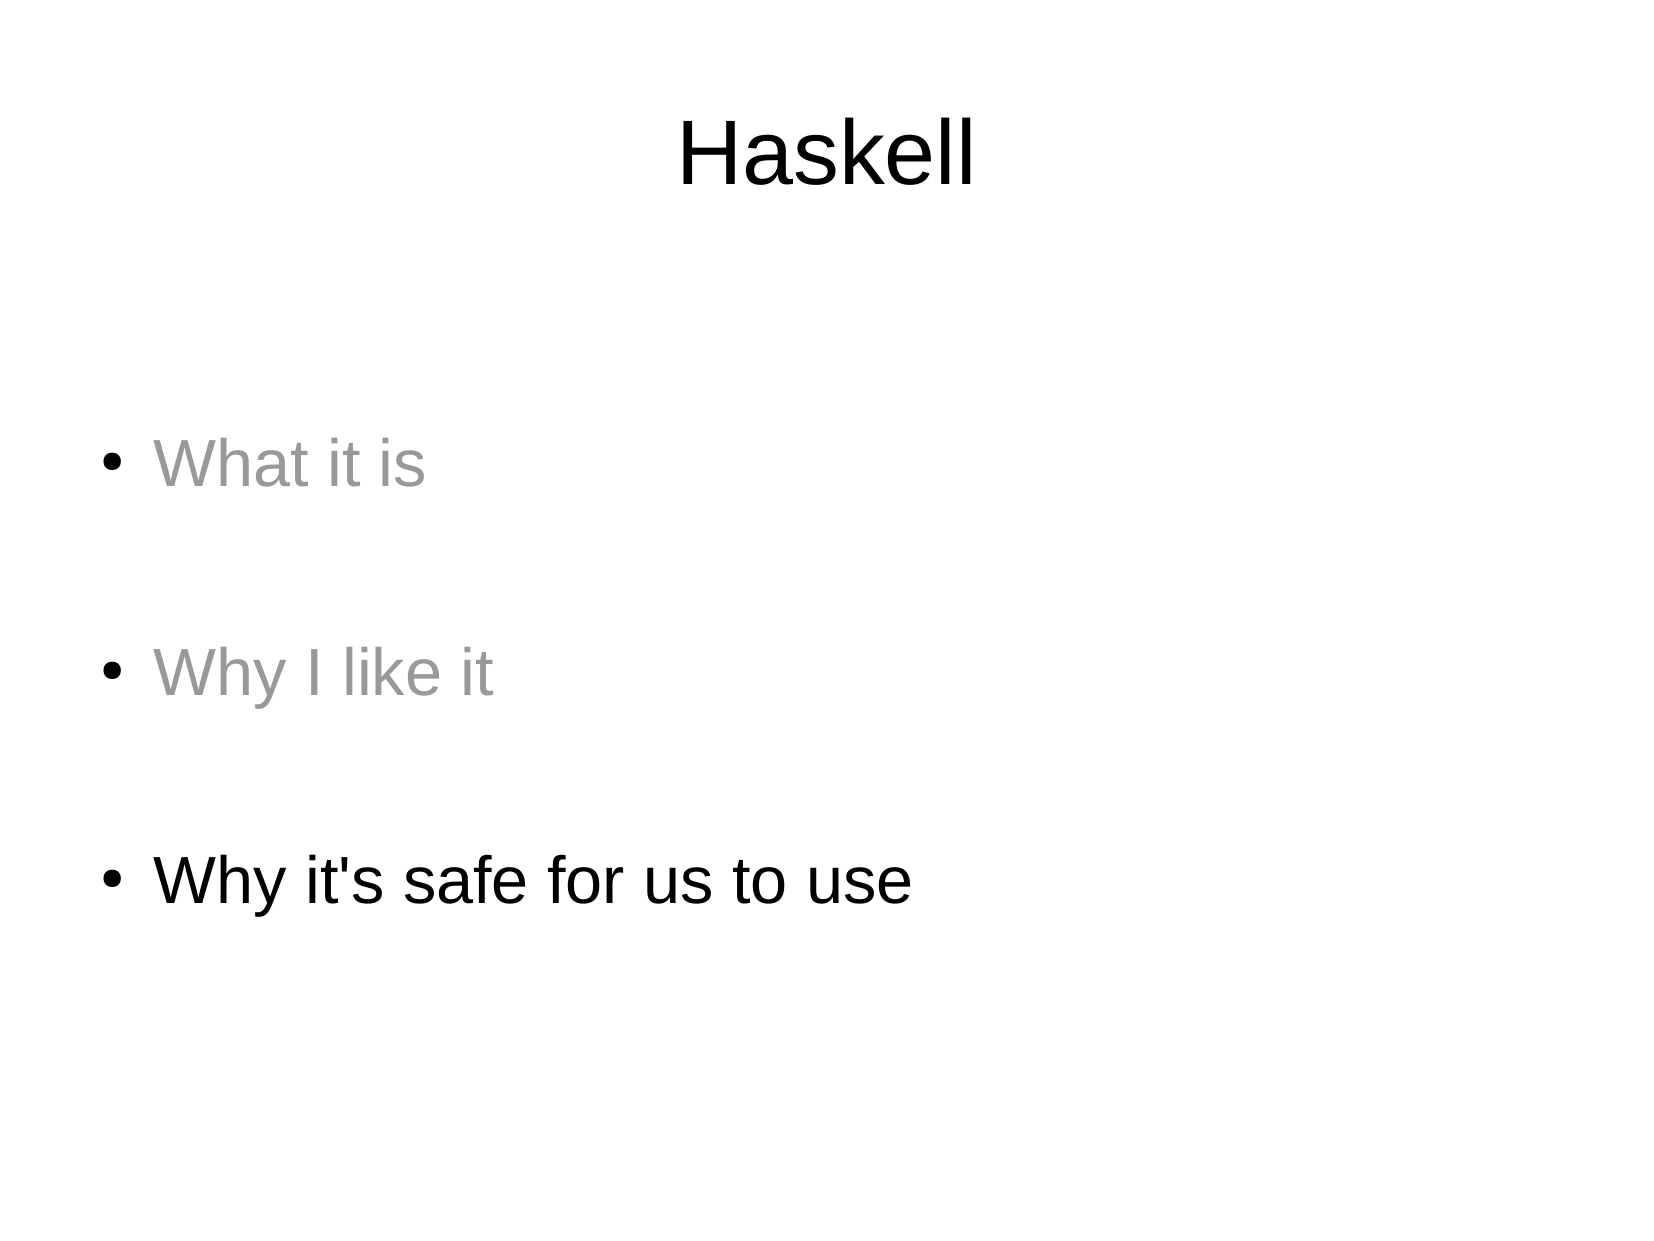

# Haskell
What it is
Why I like it
Why it's safe for us to use